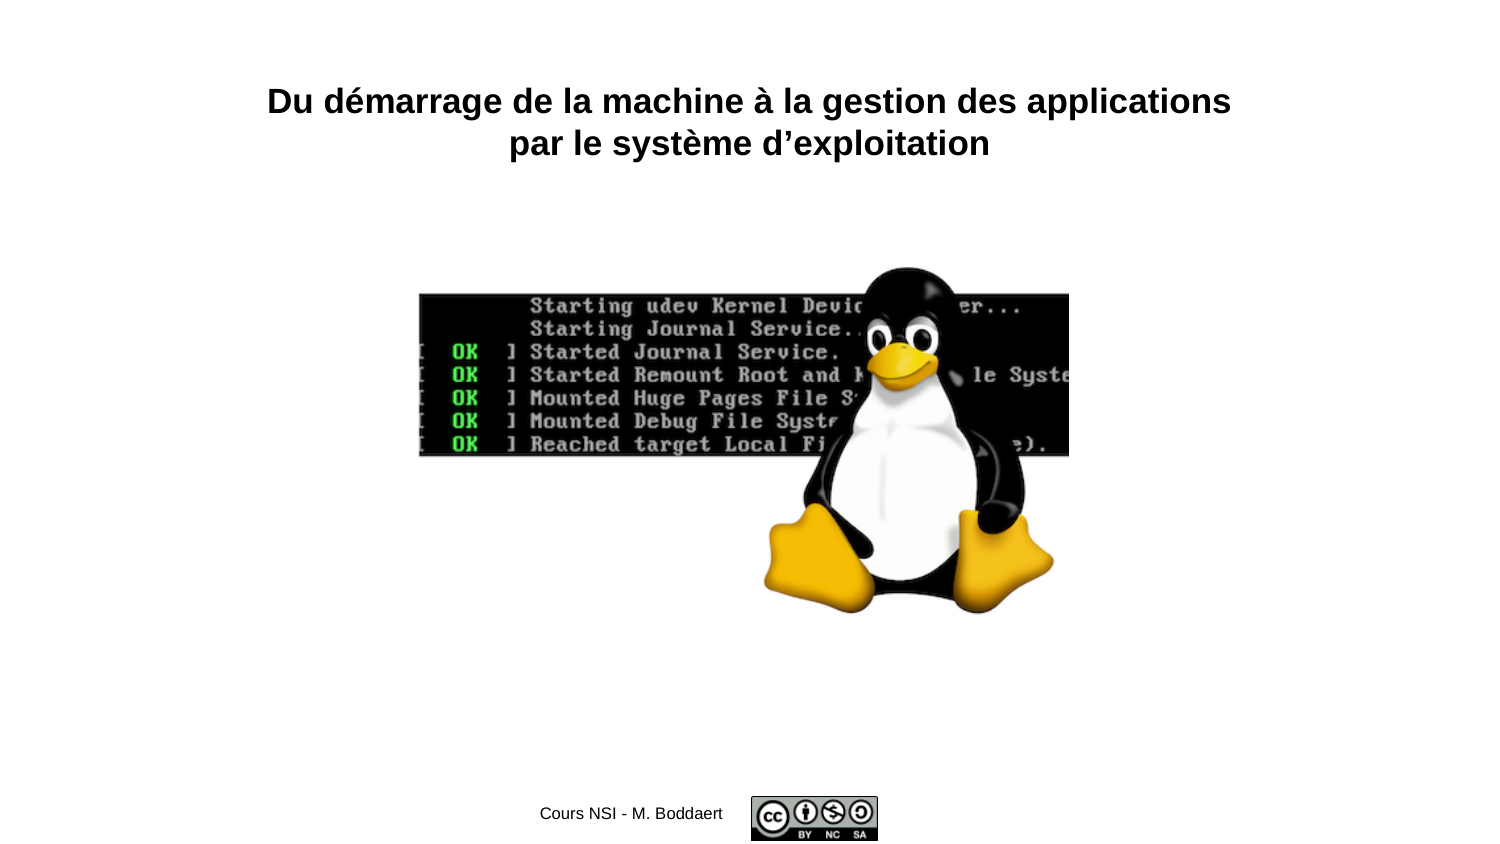

# Du démarrage de la machine à la gestion des applications
par le système d’exploitation